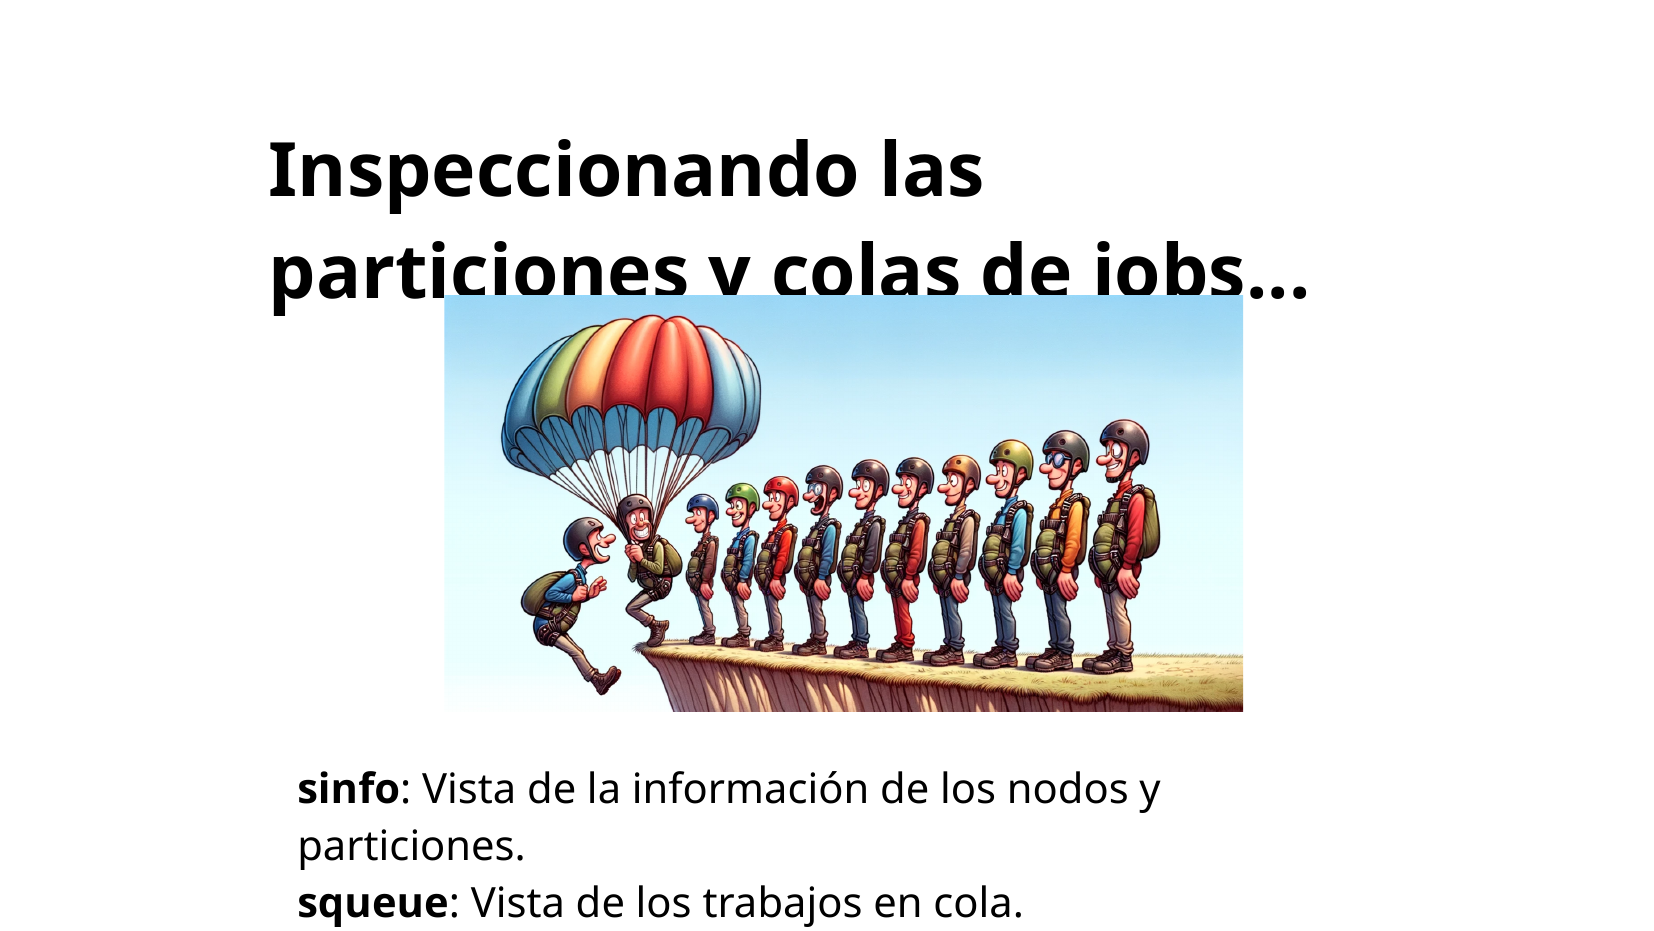

Inspeccionando las particiones y colas de jobs...
sinfo: Vista de la información de los nodos y particiones.
squeue: Vista de los trabajos en cola.